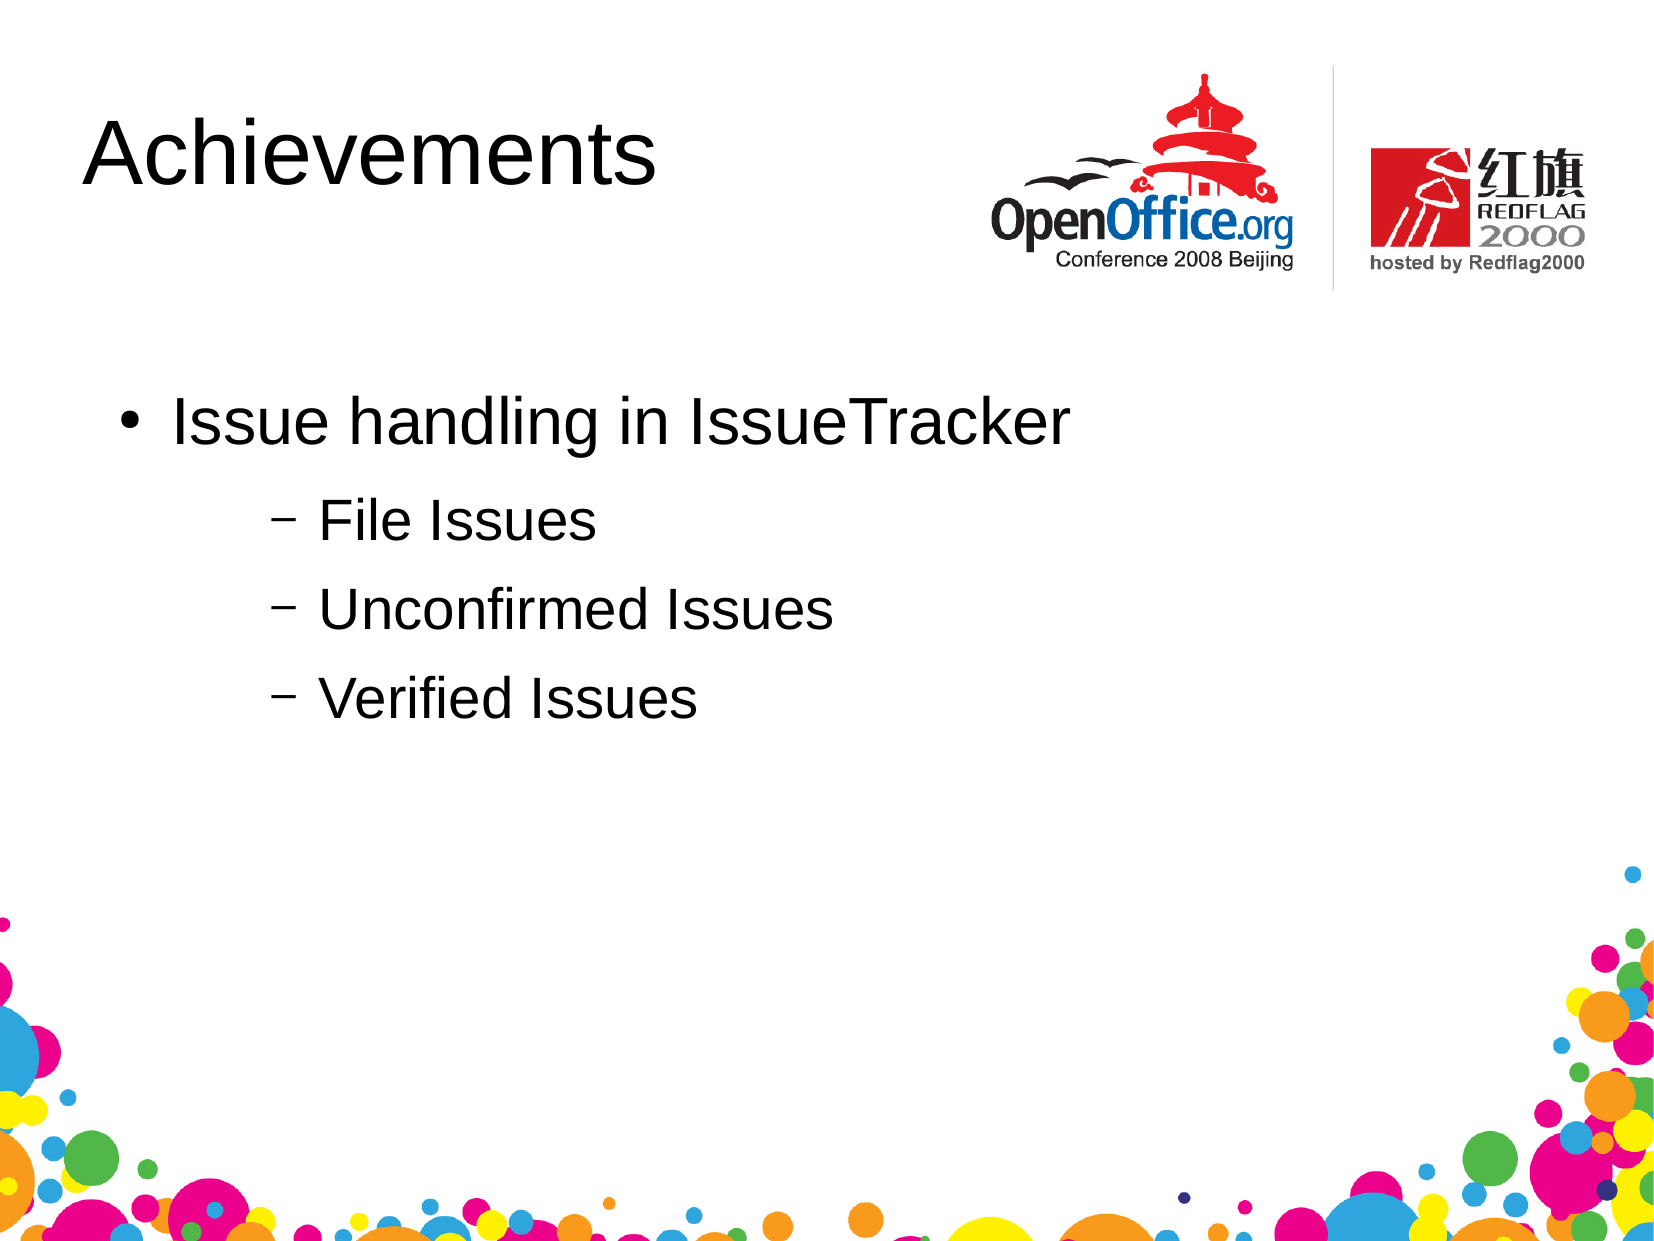

# Achievements
Issue handling in IssueTracker
File Issues
Unconfirmed Issues
Verified Issues